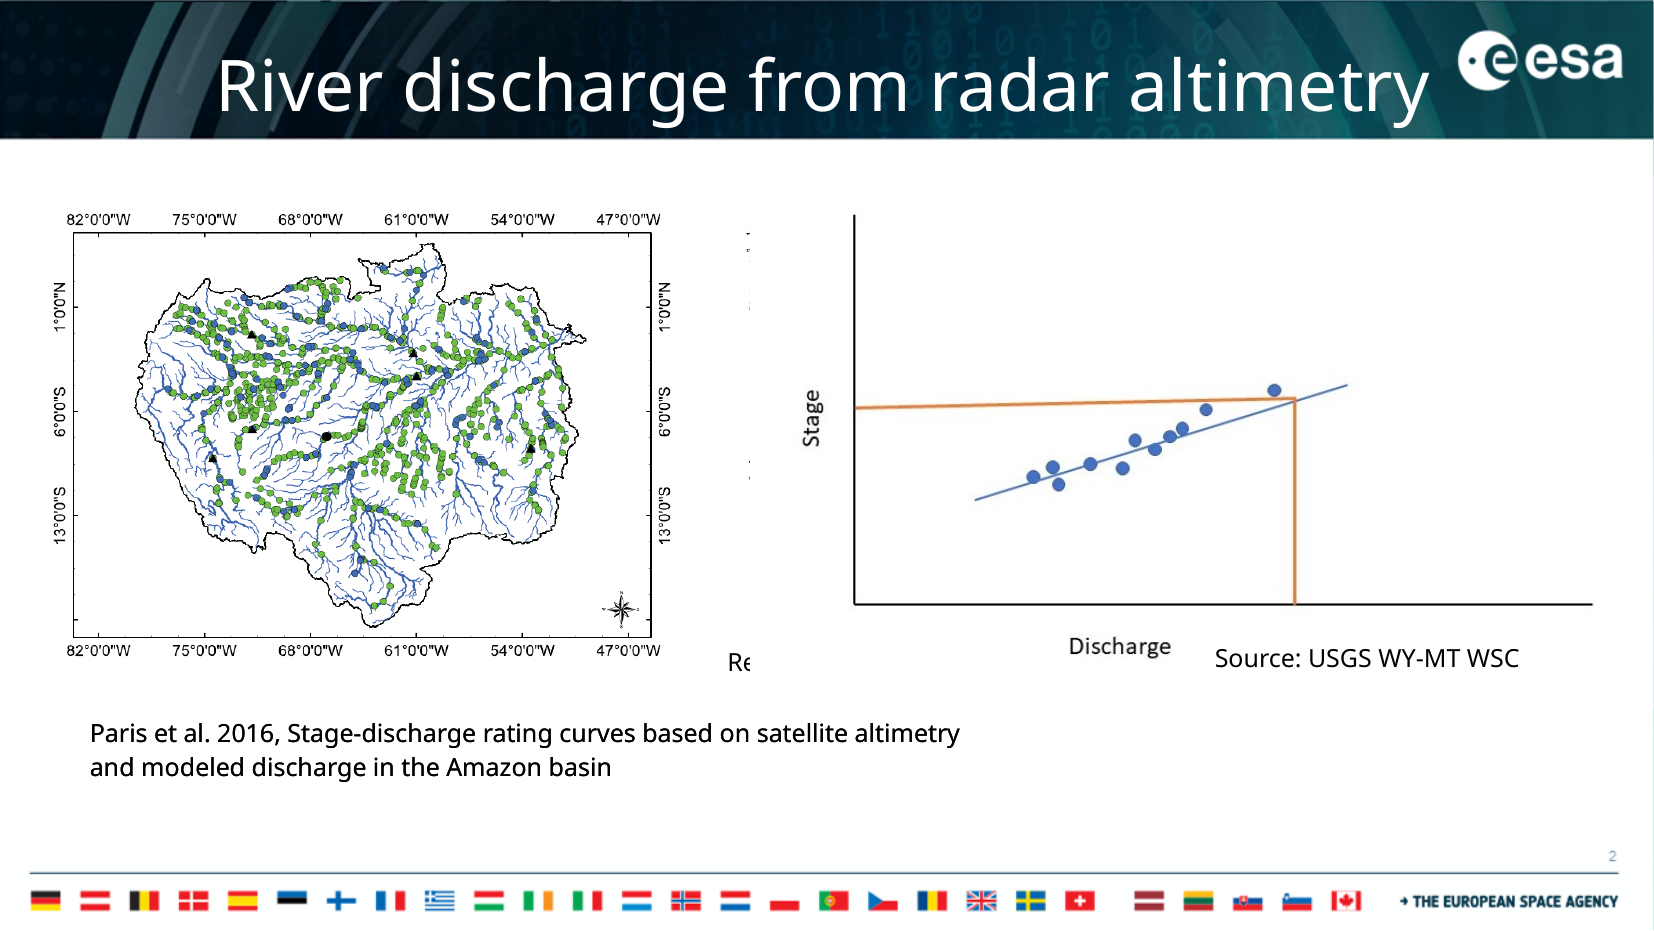

# River discharge from radar altimetry
Source: USGS WY-MT WSC
Red: from gauges, black: from altimetry
Paris et al. 2016, Stage-discharge rating curves based on satellite altimetry
and modeled discharge in the Amazon basin
Paris et al. 2016, Stage-discharge rating curves based on satellite altimetry
and modeled discharge in the Amazon basin